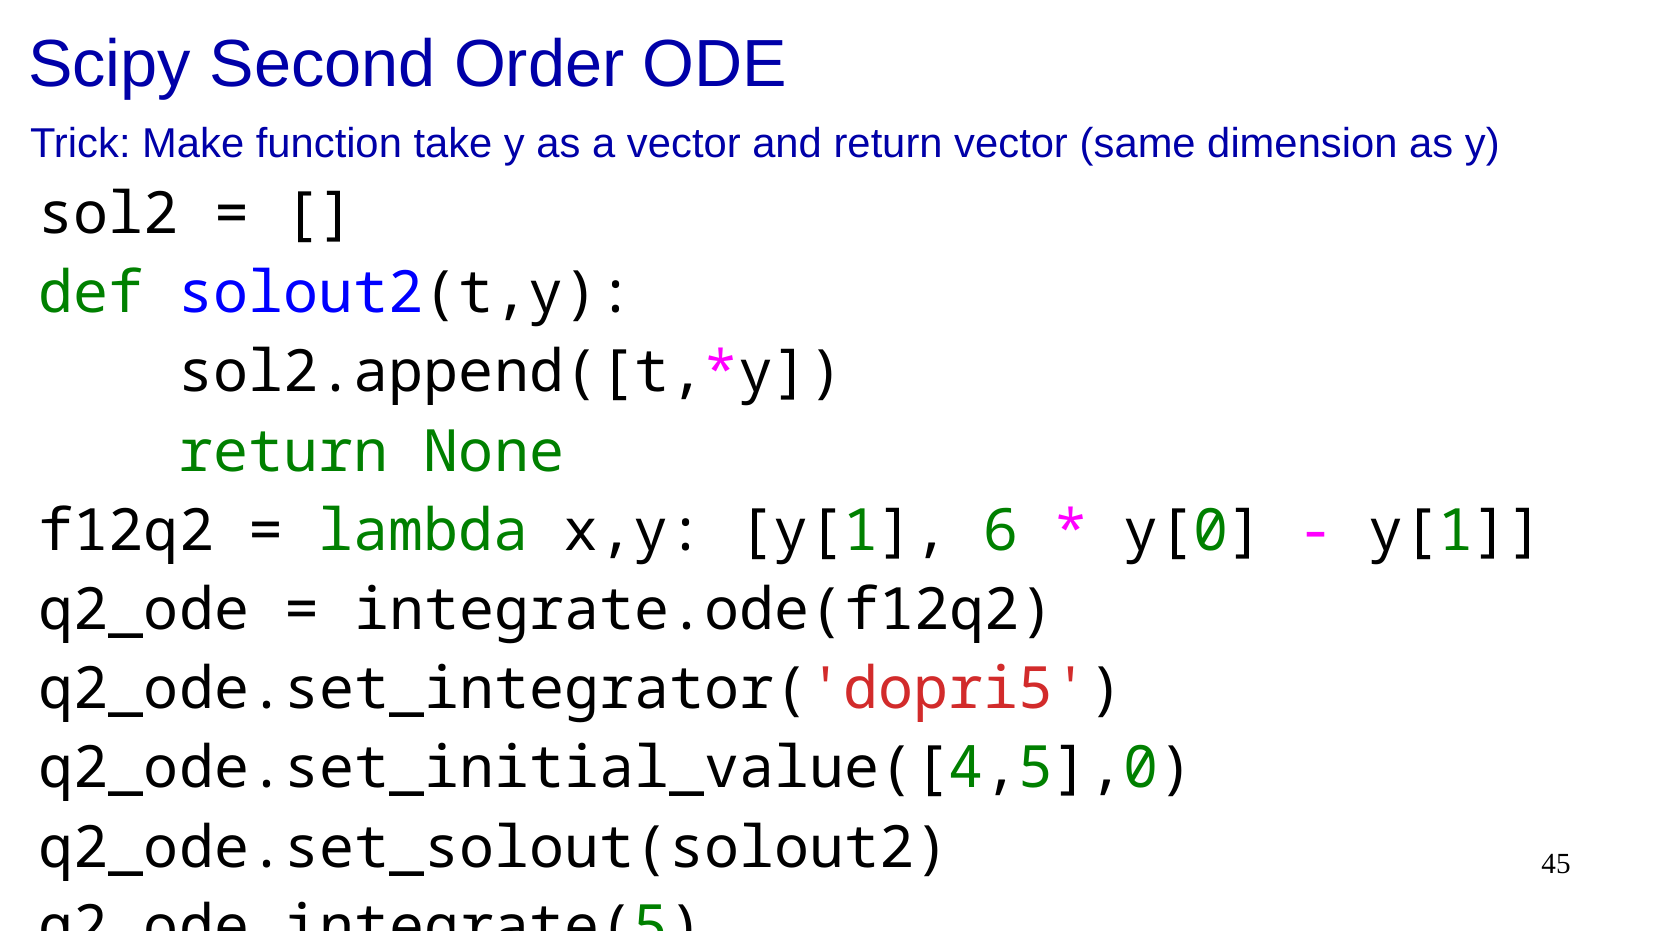

# Scipy Second Order ODE
Trick: Make function take y as a vector and return vector (same dimension as y)
sol2 = []
def solout2(t,y):
 sol2.append([t,*y])
 return None
f12q2 = lambda x,y: [y[1], 6 * y[0] - y[1]]
q2_ode = integrate.ode(f12q2)
q2_ode.set_integrator('dopri5')
q2_ode.set_initial_value([4,5],0)
q2_ode.set_solout(solout2)
q2_ode.integrate(5)
45